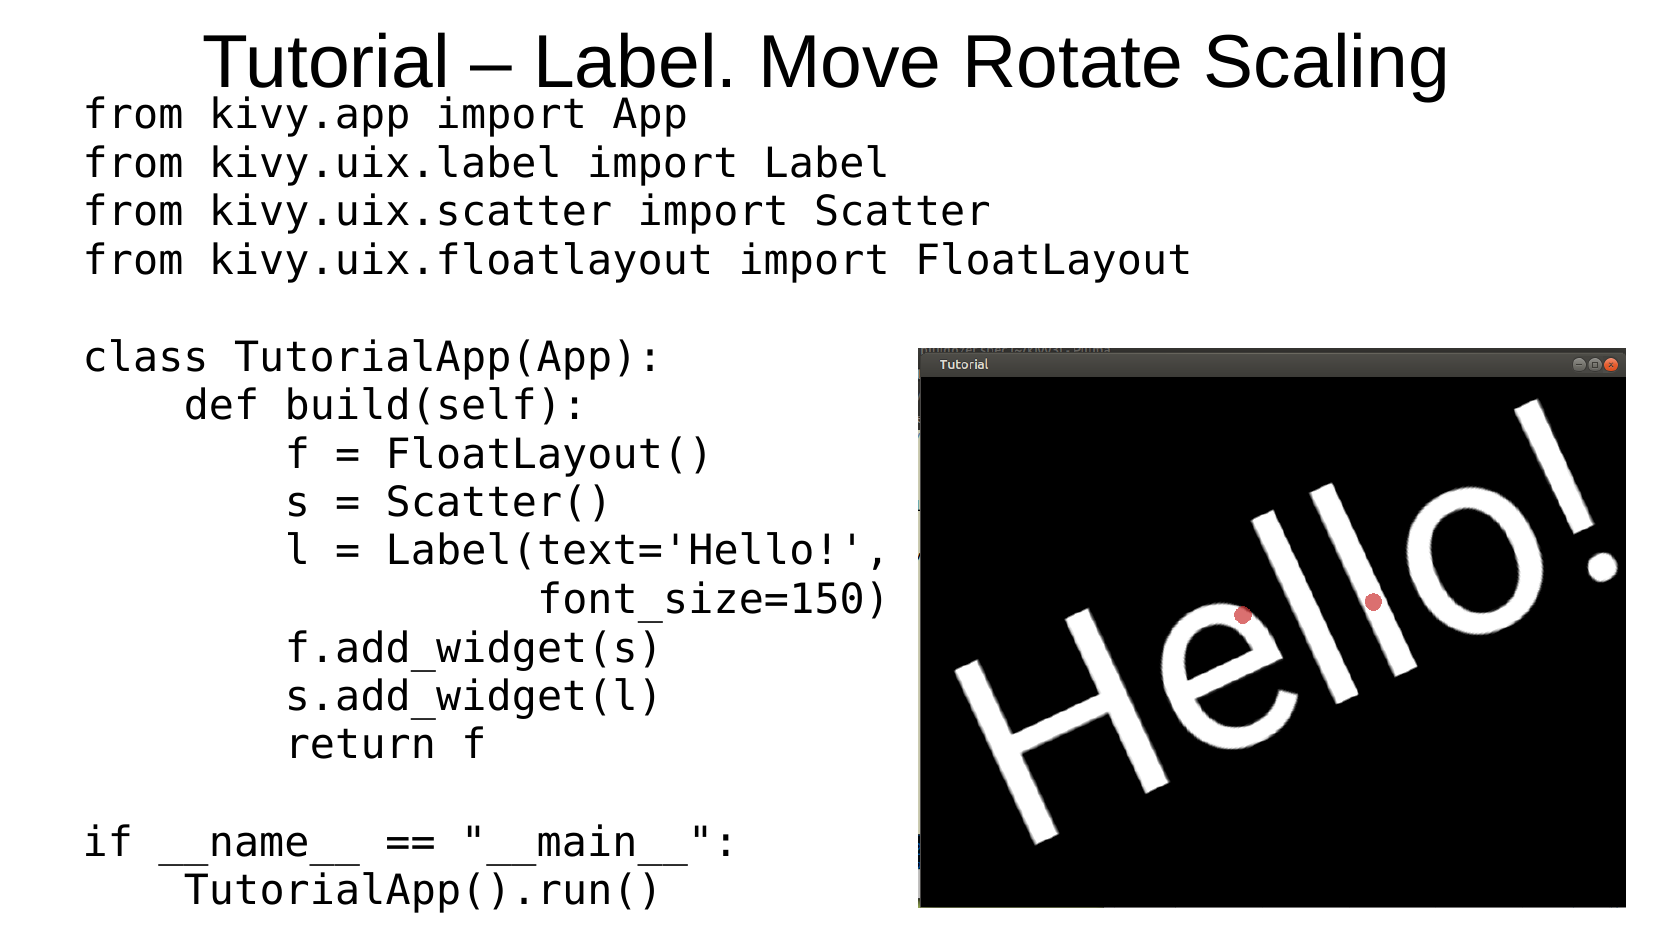

# Tutorial – Label. Move Rotate Scaling
from kivy.app import App
from kivy.uix.label import Label
from kivy.uix.scatter import Scatter
from kivy.uix.floatlayout import FloatLayout
class TutorialApp(App):
 def build(self):
 f = FloatLayout()
 s = Scatter()
 l = Label(text='Hello!',
 font_size=150)
 f.add_widget(s)
 s.add_widget(l)
 return f
if __name__ == "__main__":
 TutorialApp().run()